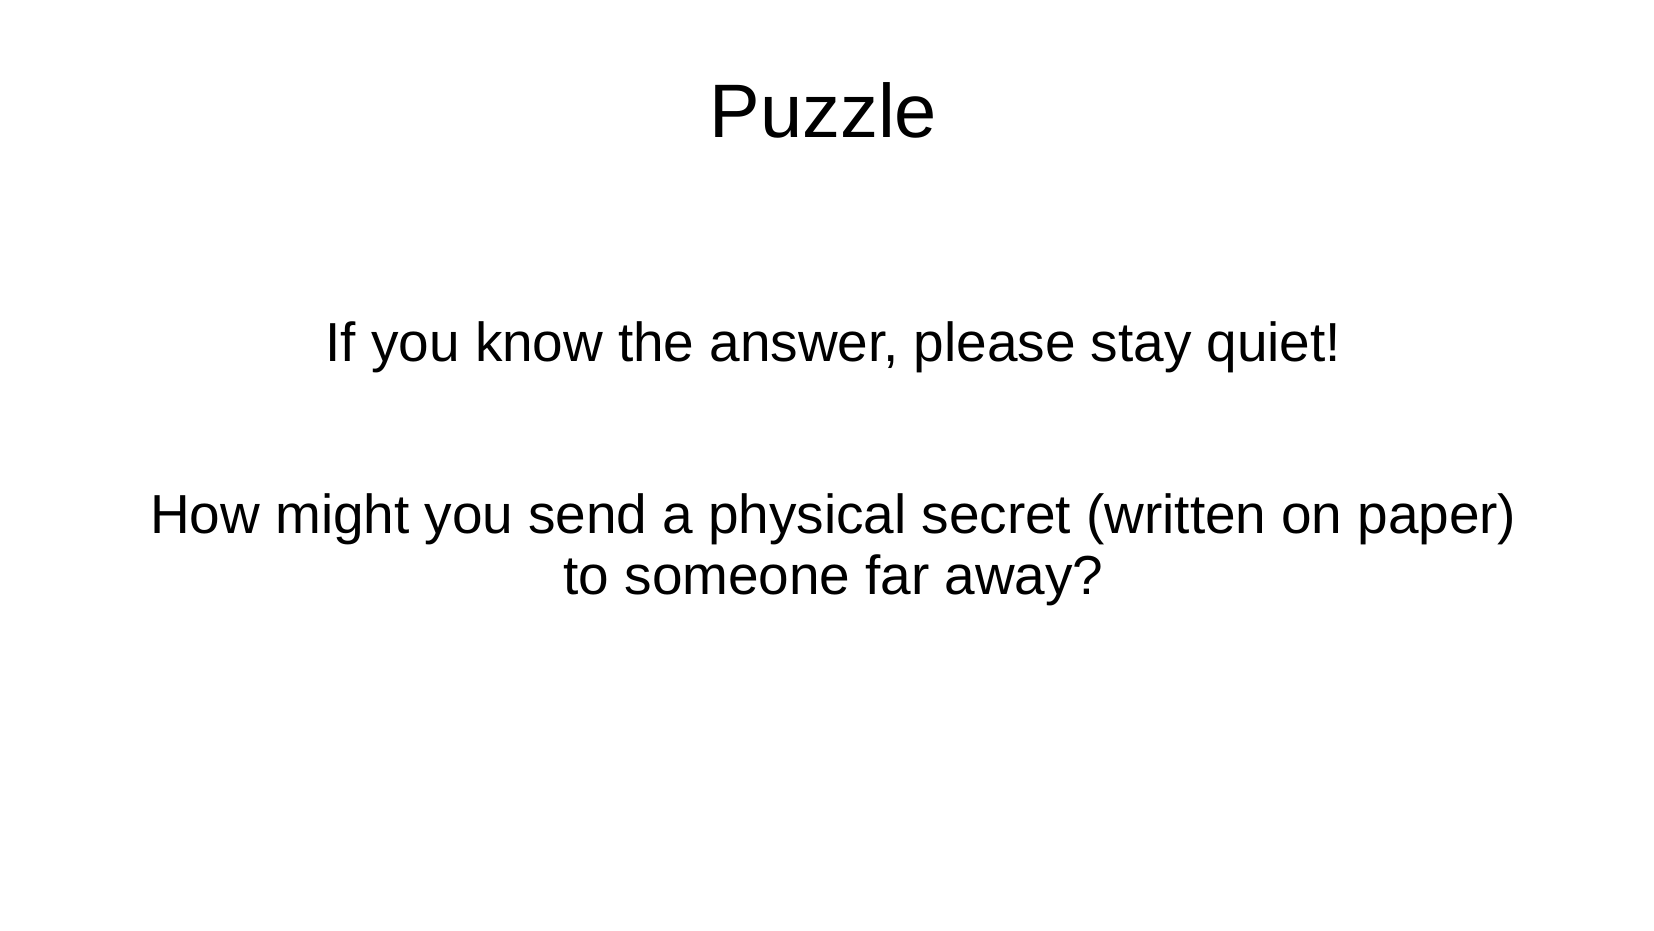

# Puzzle
If you know the answer, please stay quiet!
How might you send a physical secret (written on paper) to someone far away?